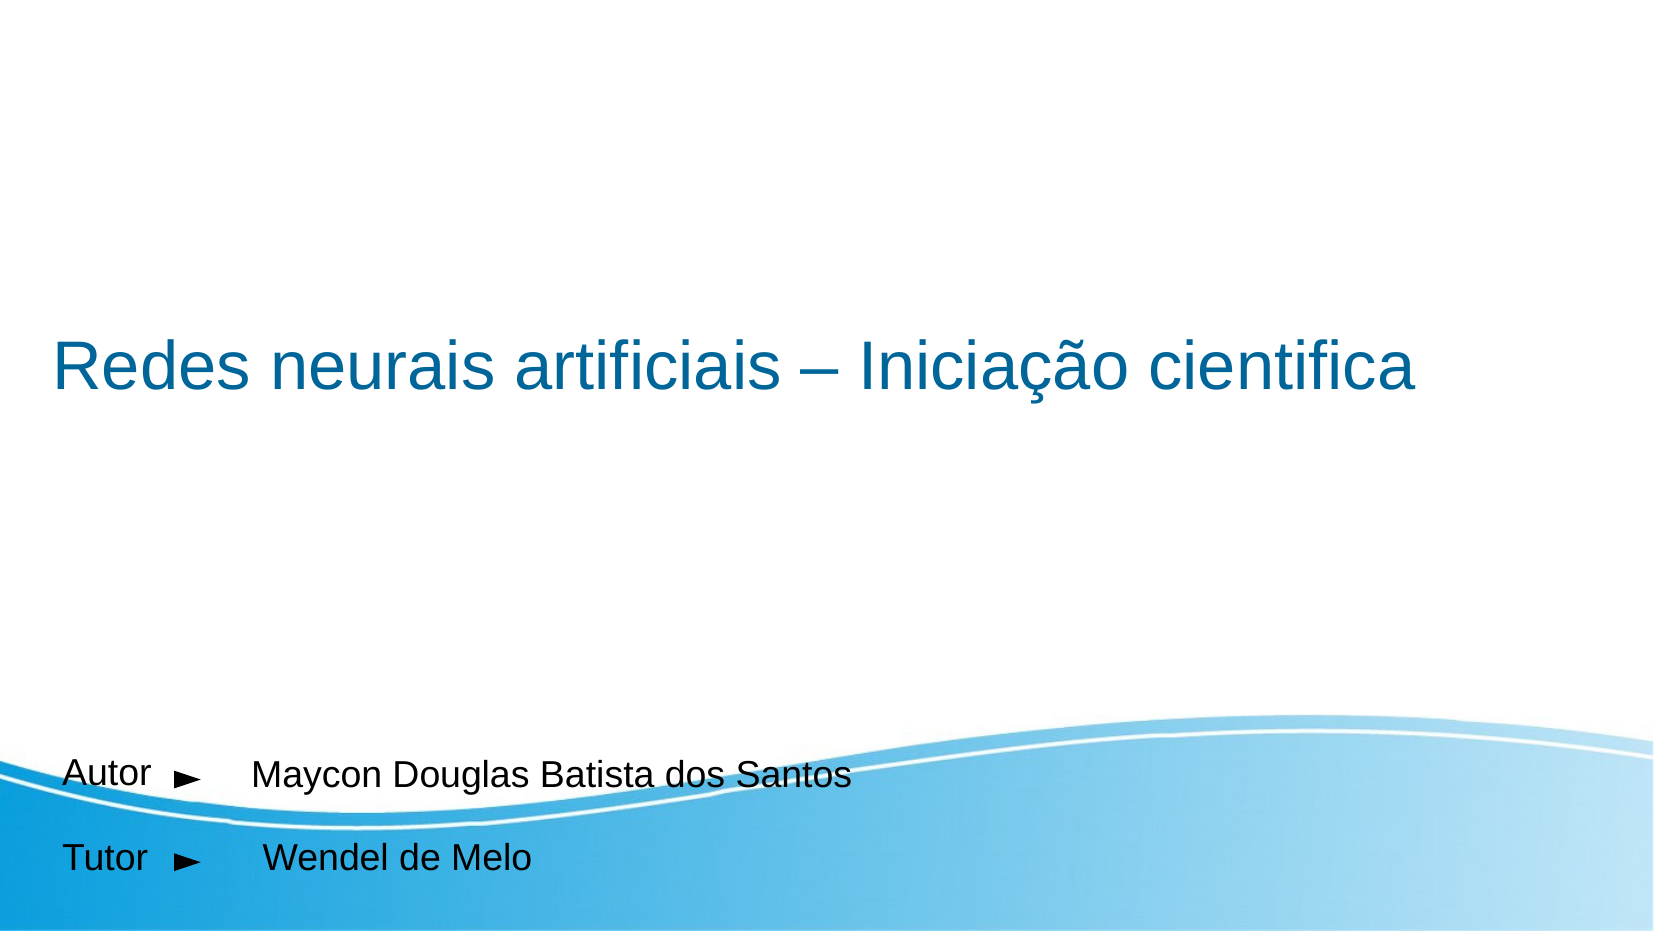

# Redes neurais artificiais – Iniciação cientifica
Autor
Maycon Douglas Batista dos Santos
Tutor
Wendel de Melo